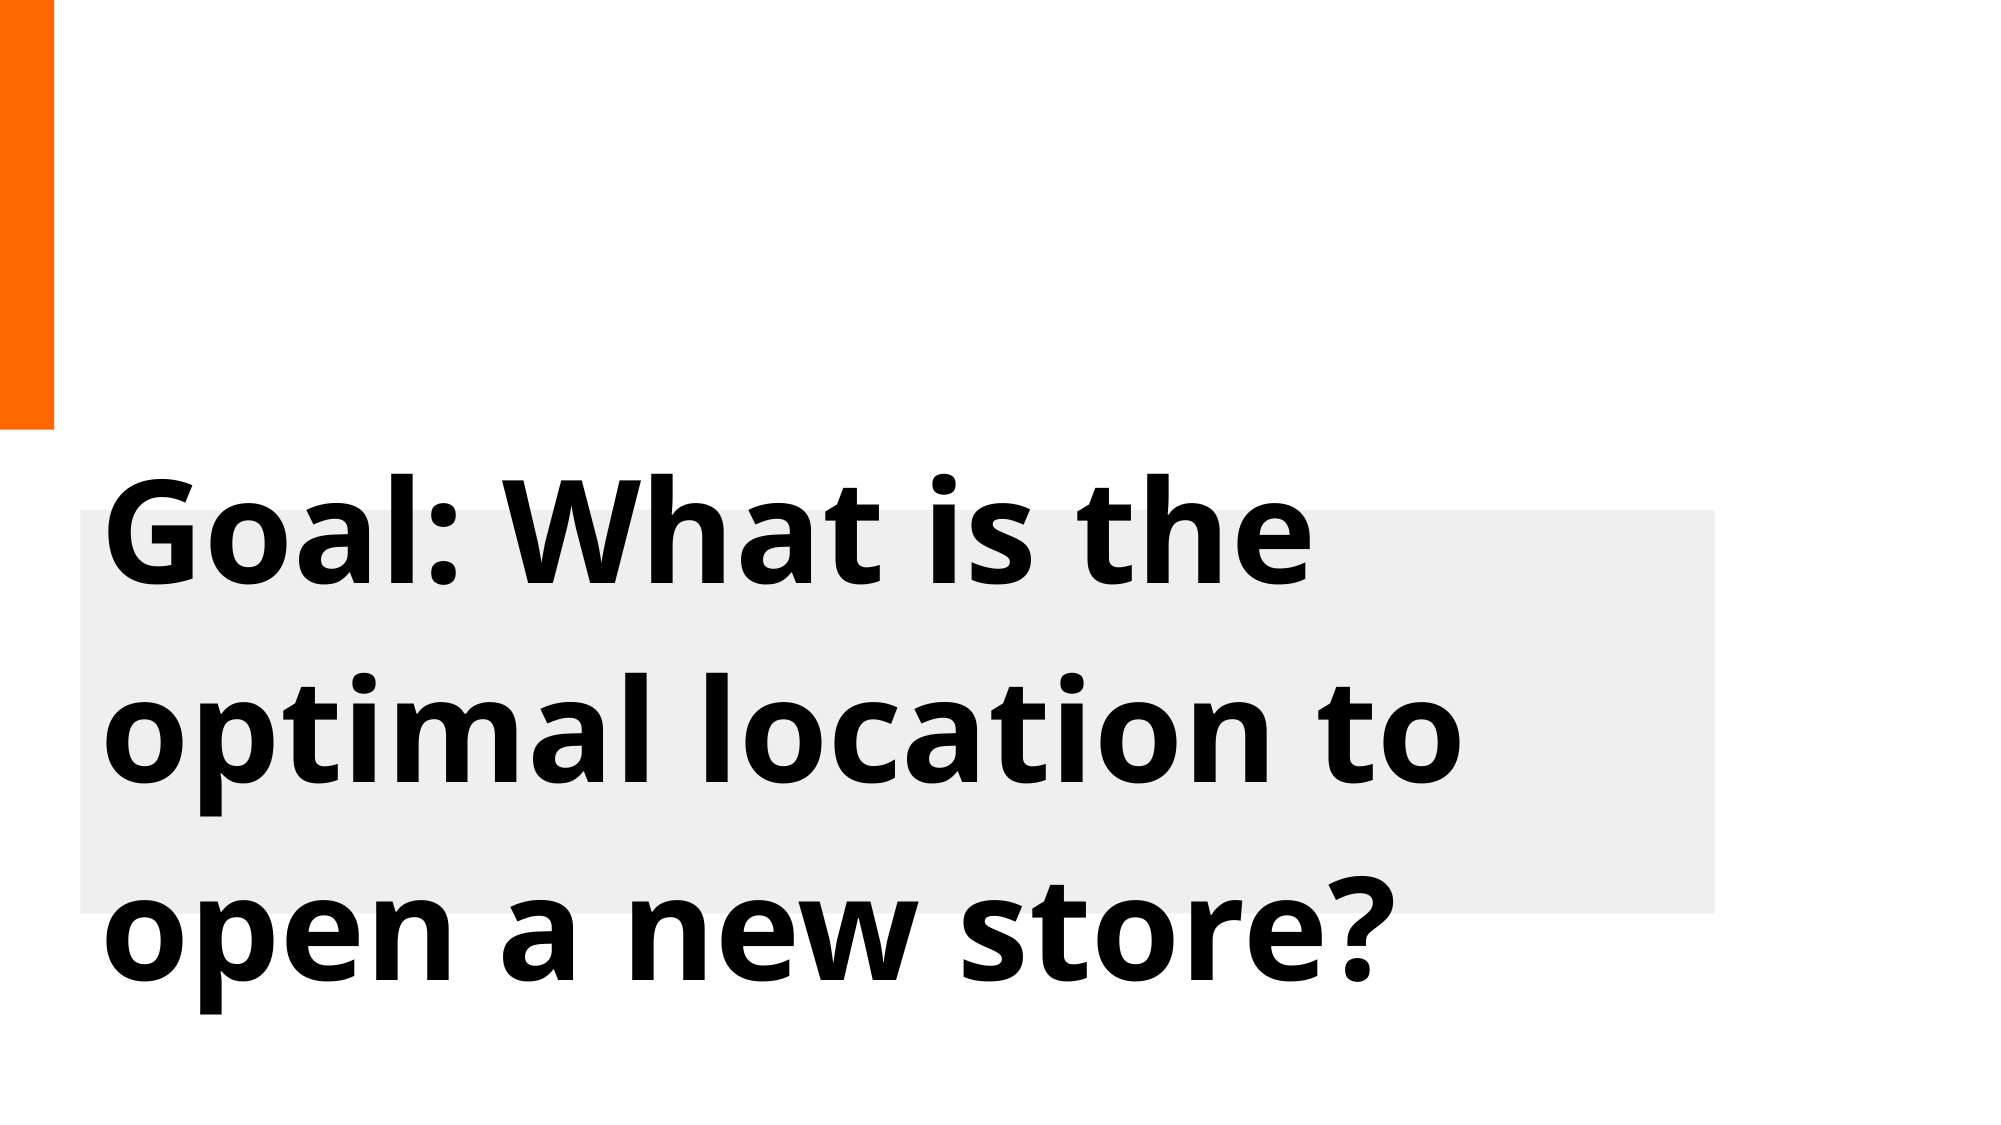

# Goal: What is the optimal location to open a new store?